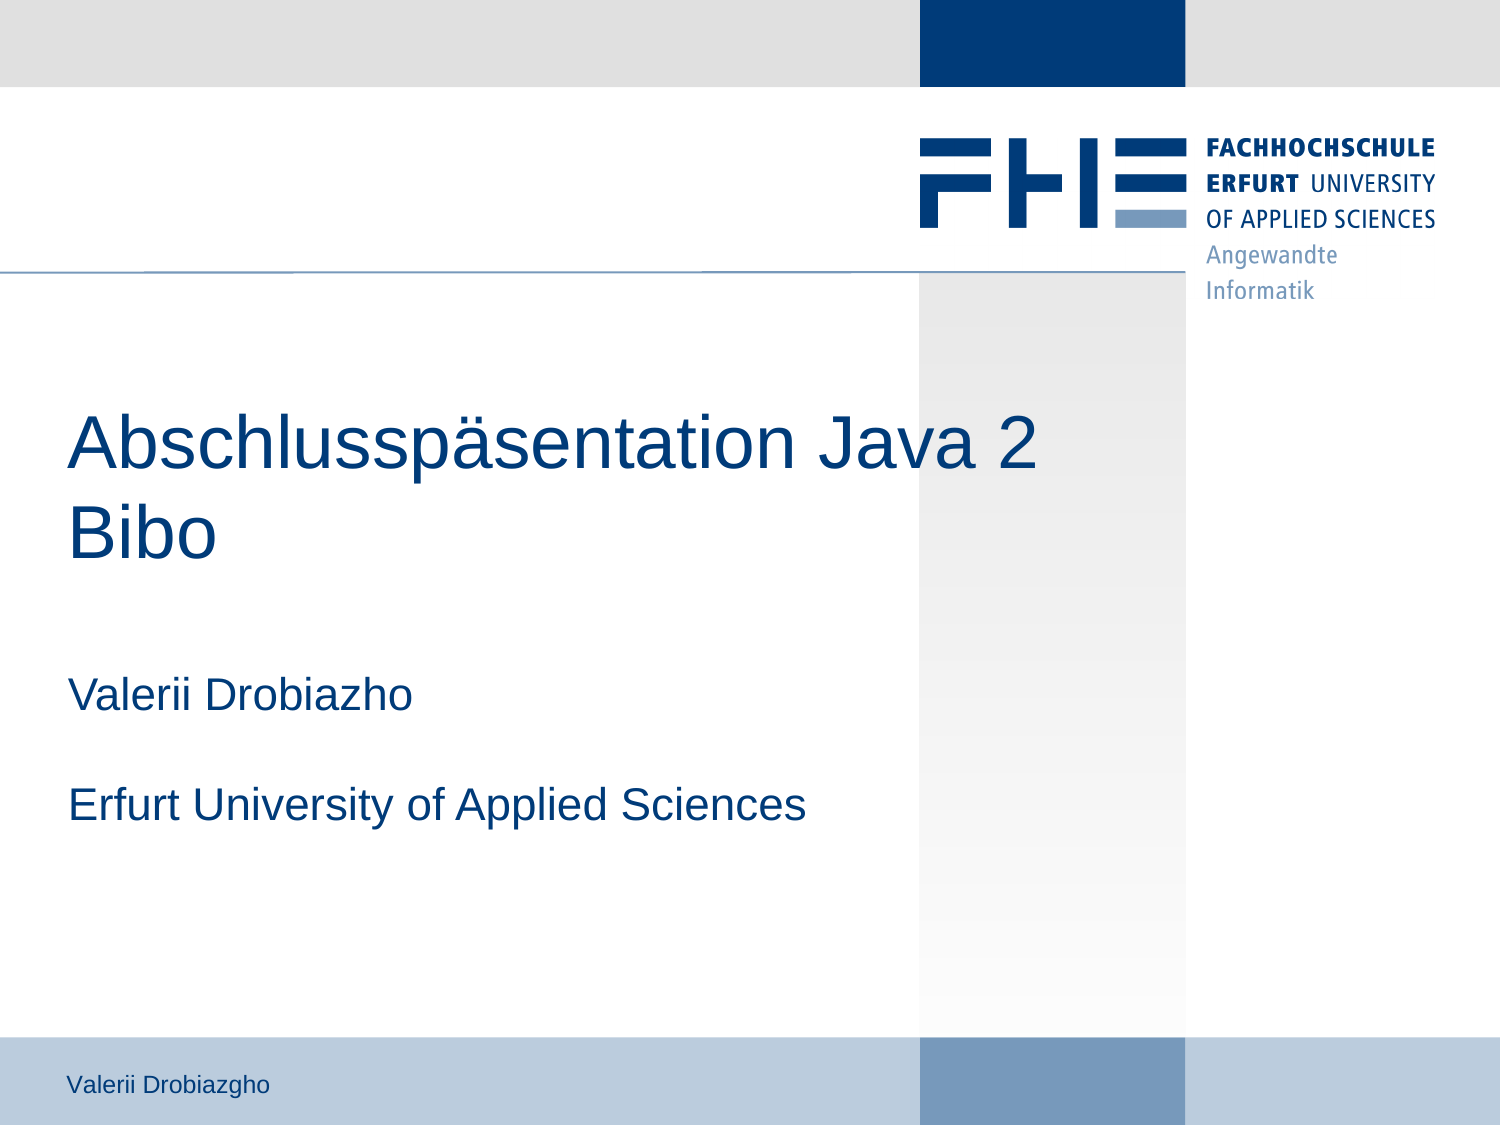

# Abschlusspäsentation Java 2 Bibo
Valerii Drobiazho
Erfurt University of Applied Sciences
Valerii Drobiazgho